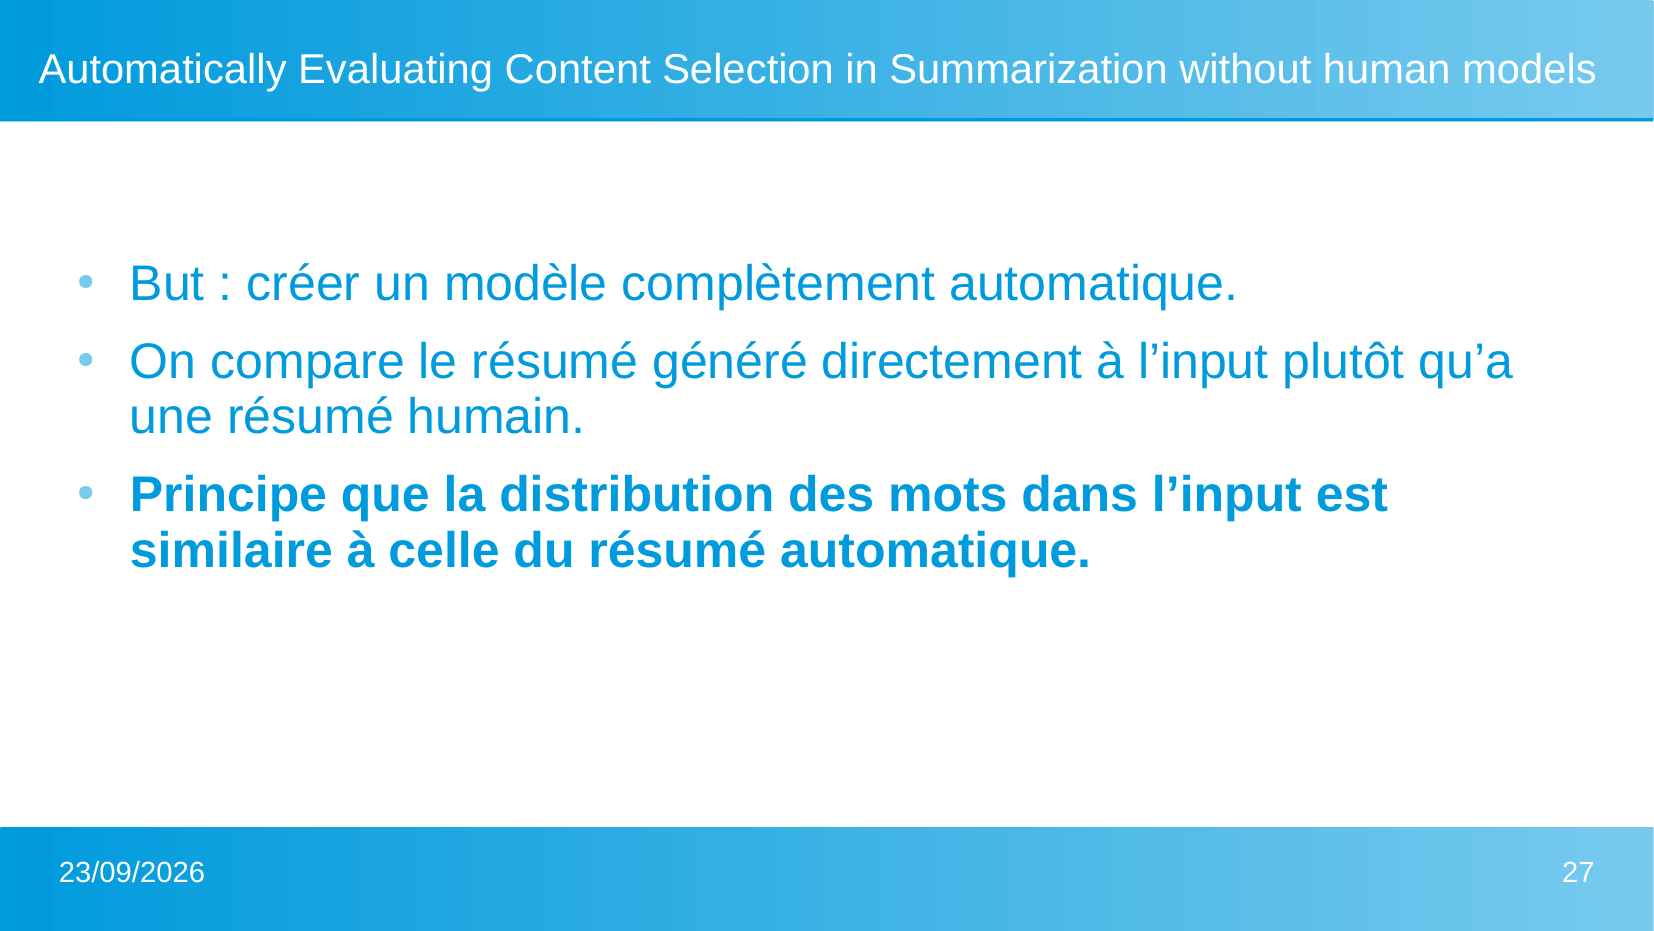

# Automatically Evaluating Content Selection in Summarization without human models
But : créer un modèle complètement automatique.
On compare le résumé généré directement à l’input plutôt qu’a une résumé humain.
Principe que la distribution des mots dans l’input est similaire à celle du résumé automatique.
27